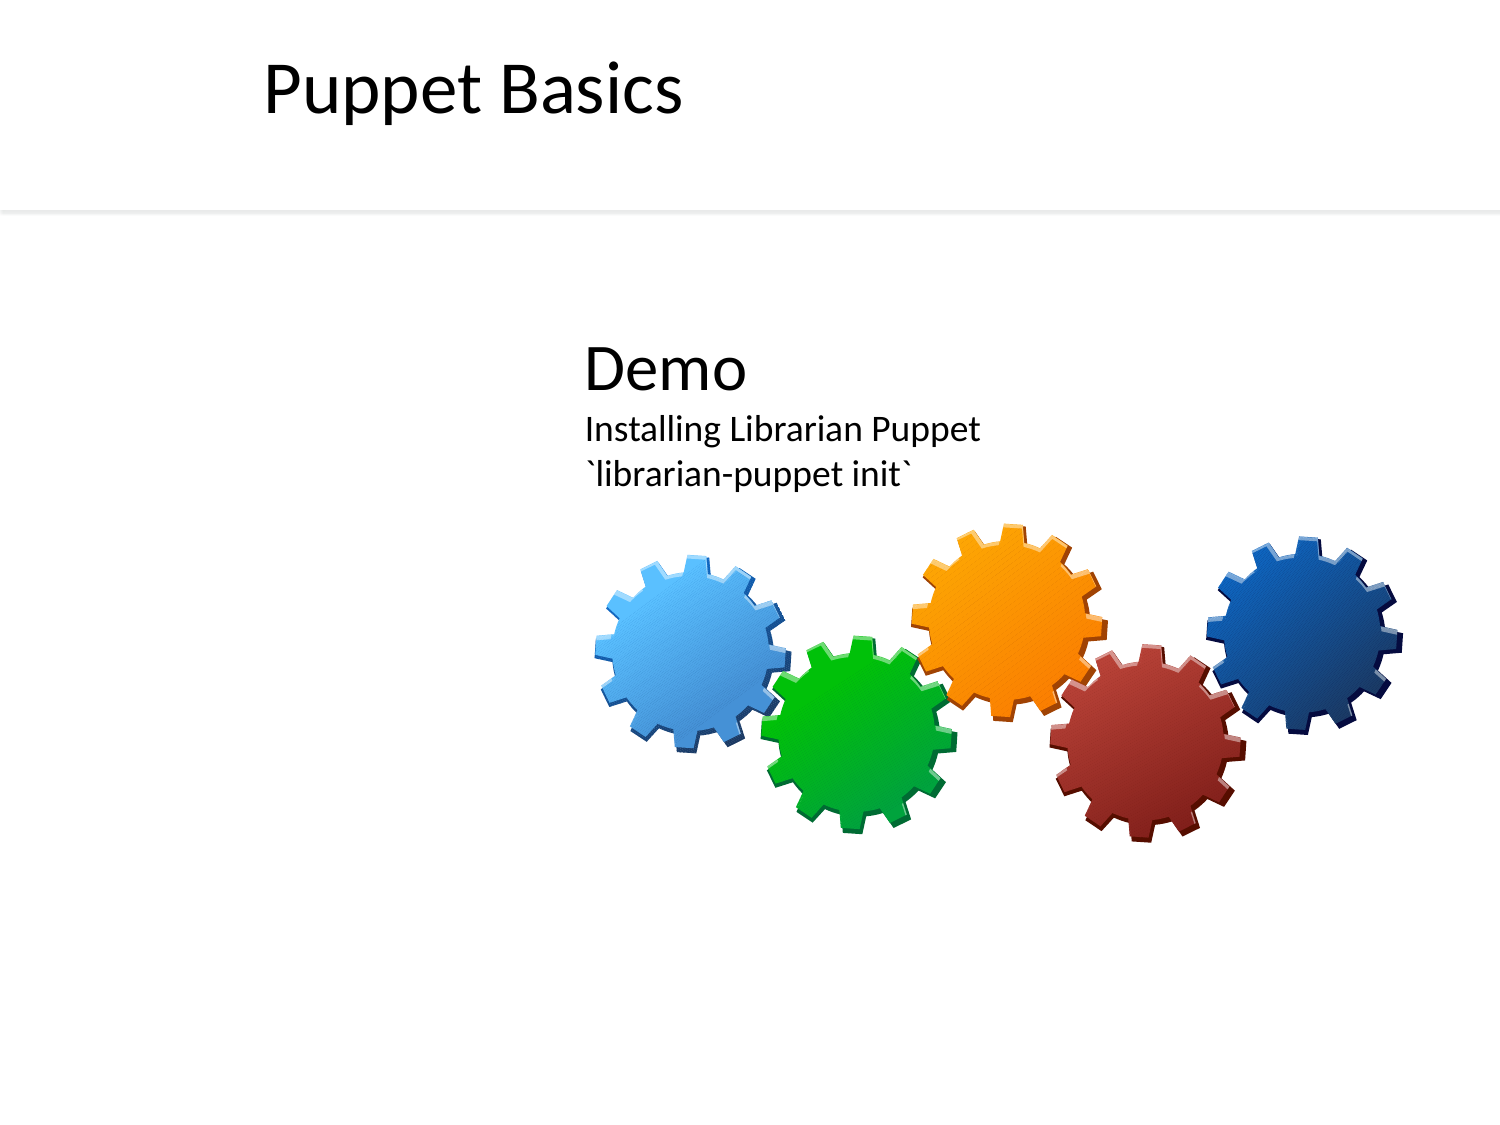

# Puppet Basics
Demo
Installing Librarian Puppet
`librarian-puppet init`